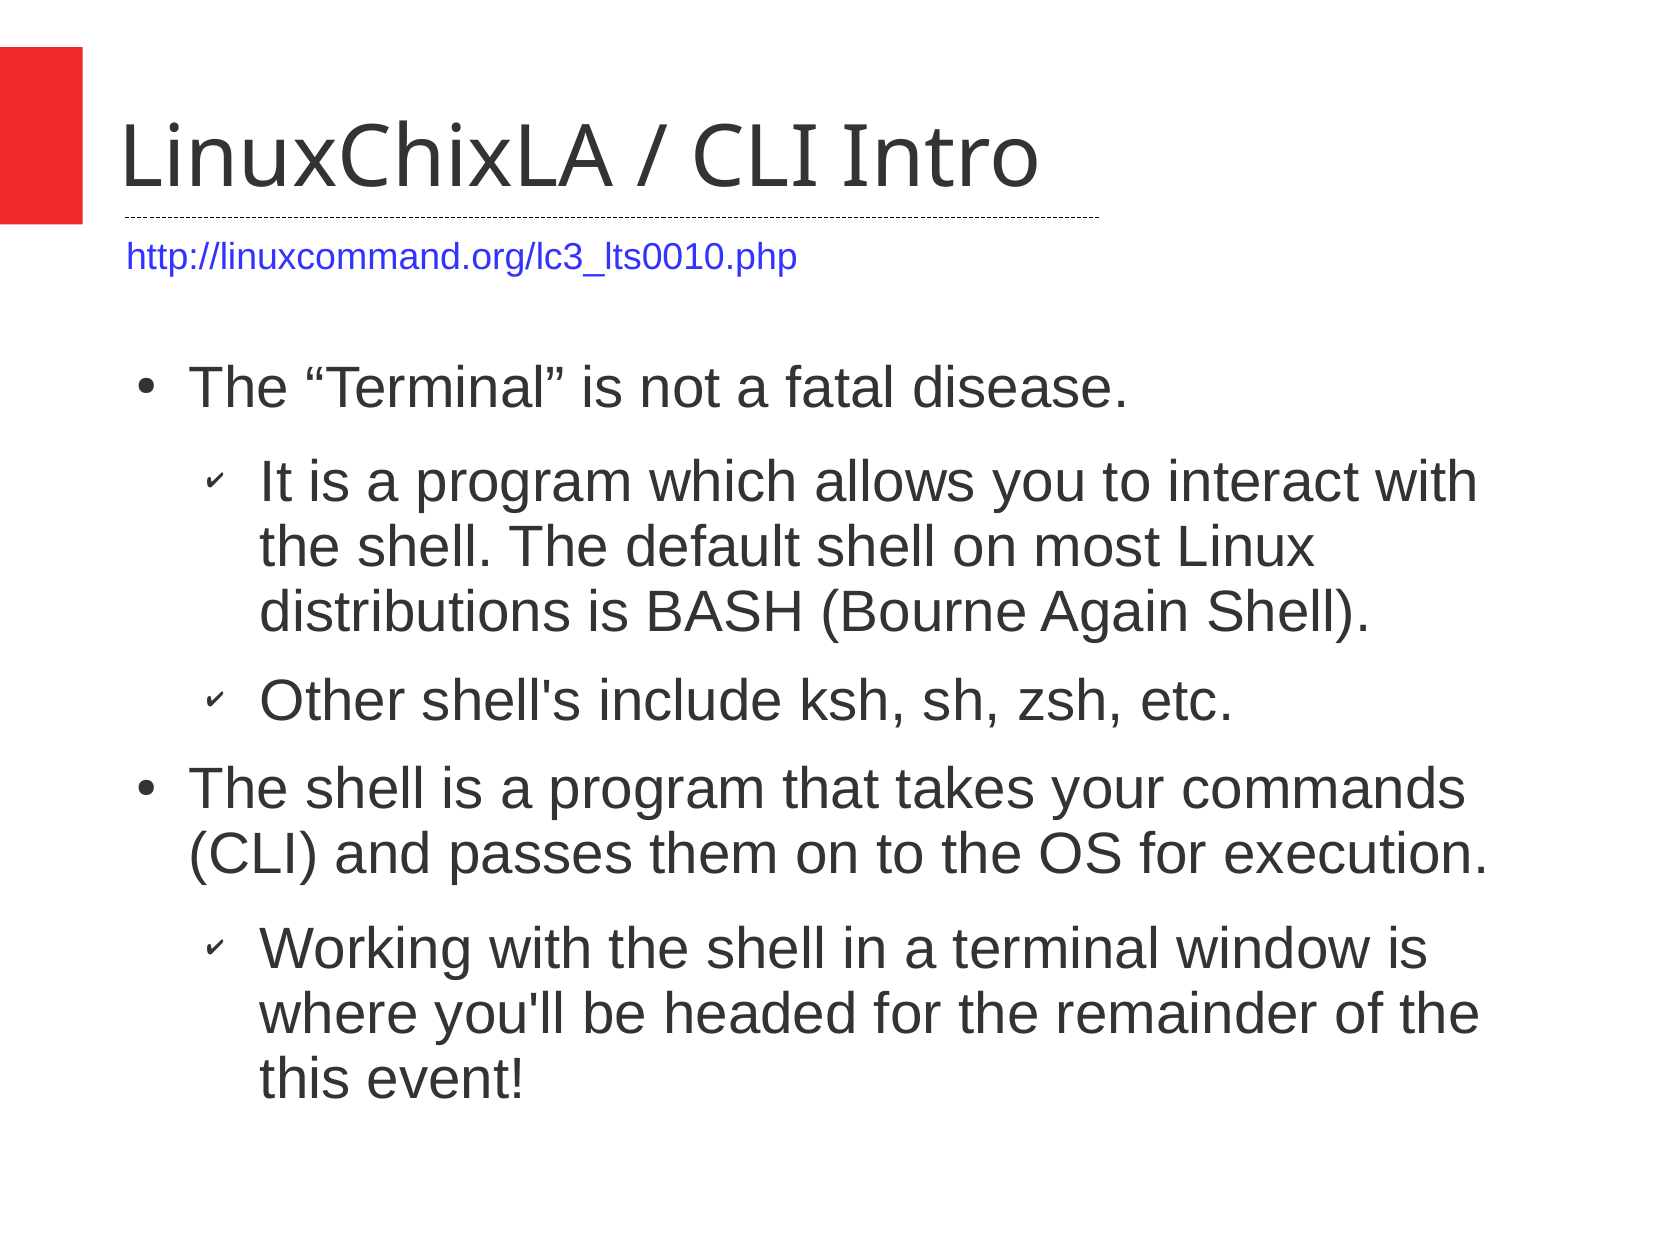

# LinuxChixLA / CLI Intro
http://linuxcommand.org/lc3_lts0010.php
The “Terminal” is not a fatal disease.
It is a program which allows you to interact with the shell. The default shell on most Linux distributions is BASH (Bourne Again Shell).
Other shell's include ksh, sh, zsh, etc.
The shell is a program that takes your commands (CLI) and passes them on to the OS for execution.
Working with the shell in a terminal window is where you'll be headed for the remainder of the this event!